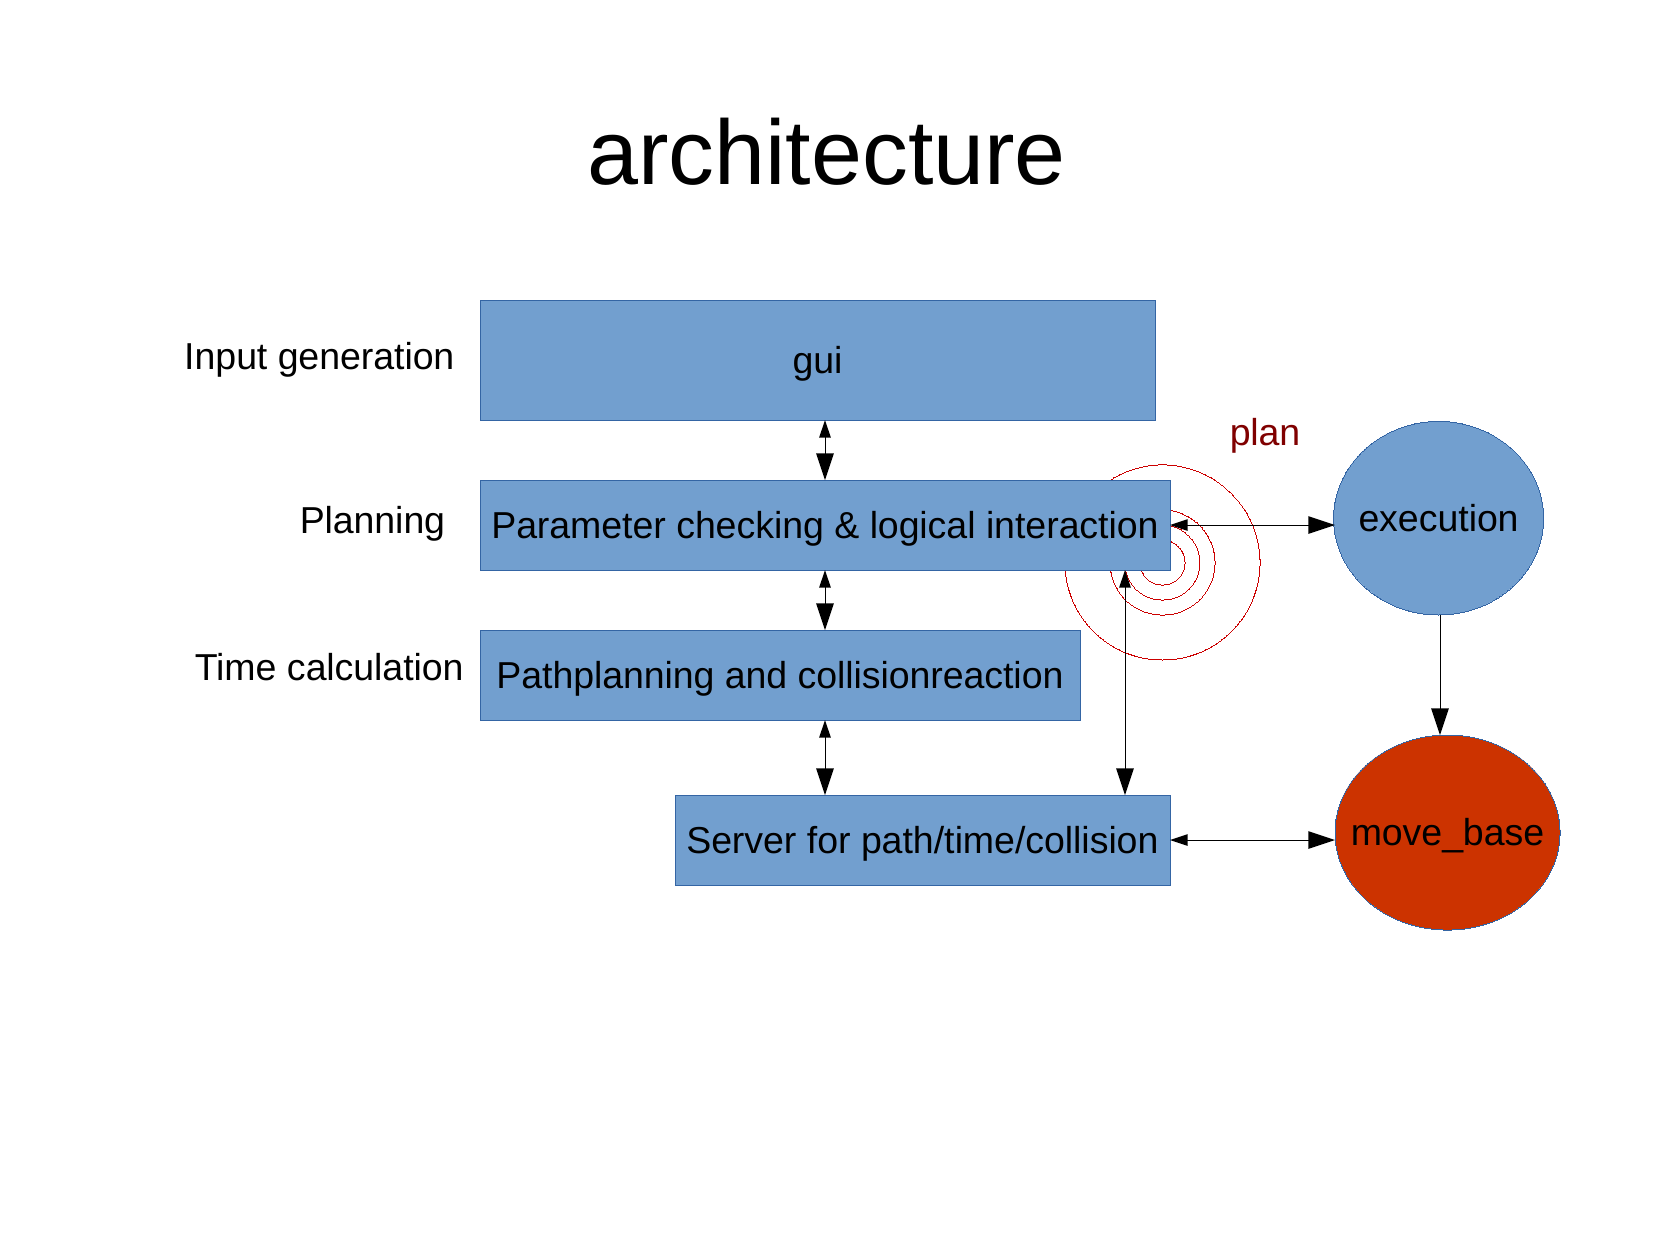

# architecture
gui
Input generation
plan
execution
Parameter checking & logical interaction
Planning
Pathplanning and collisionreaction
Time calculation
move_base
Server for path/time/collision